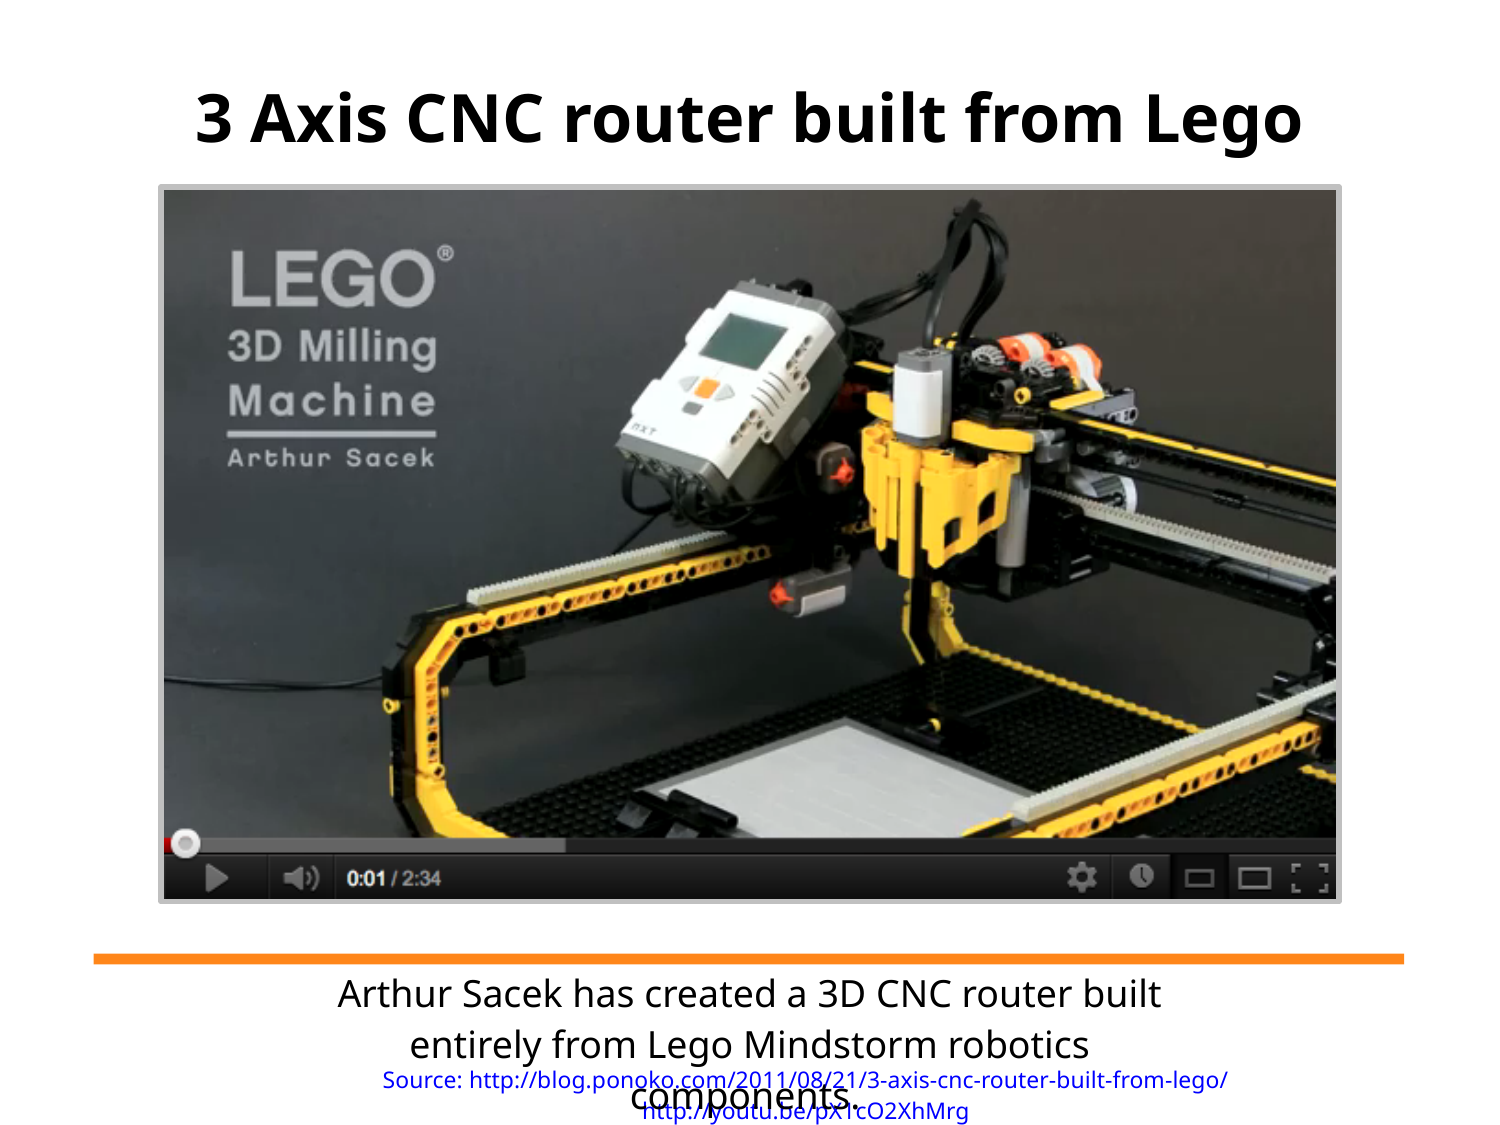

# 3 Axis CNC router built from Lego
Arthur Sacek has created a 3D CNC router built entirely from Lego Mindstorm robotics components.
Source: http://blog.ponoko.com/2011/08/21/3-axis-cnc-router-built-from-lego/
http://youtu.be/pX1cO2XhMrg